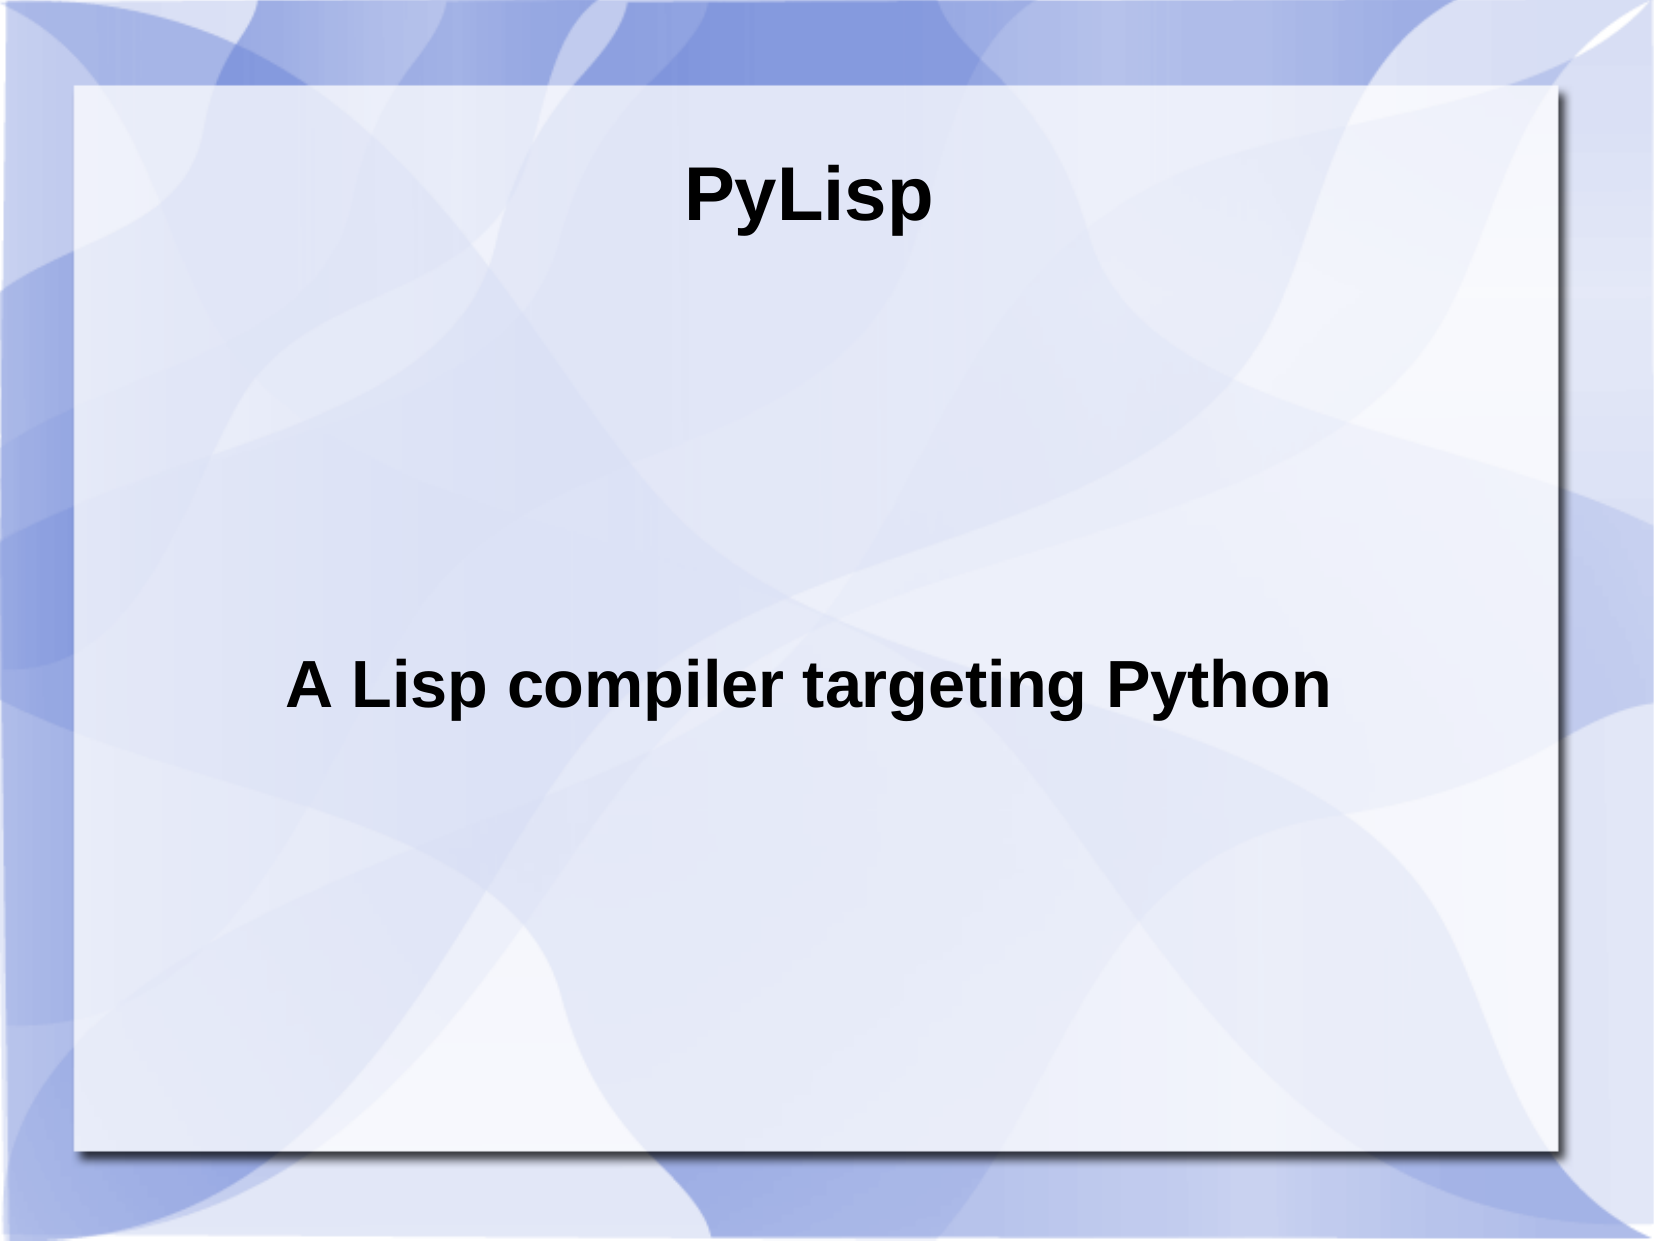

# PyLisp
A Lisp compiler targeting Python